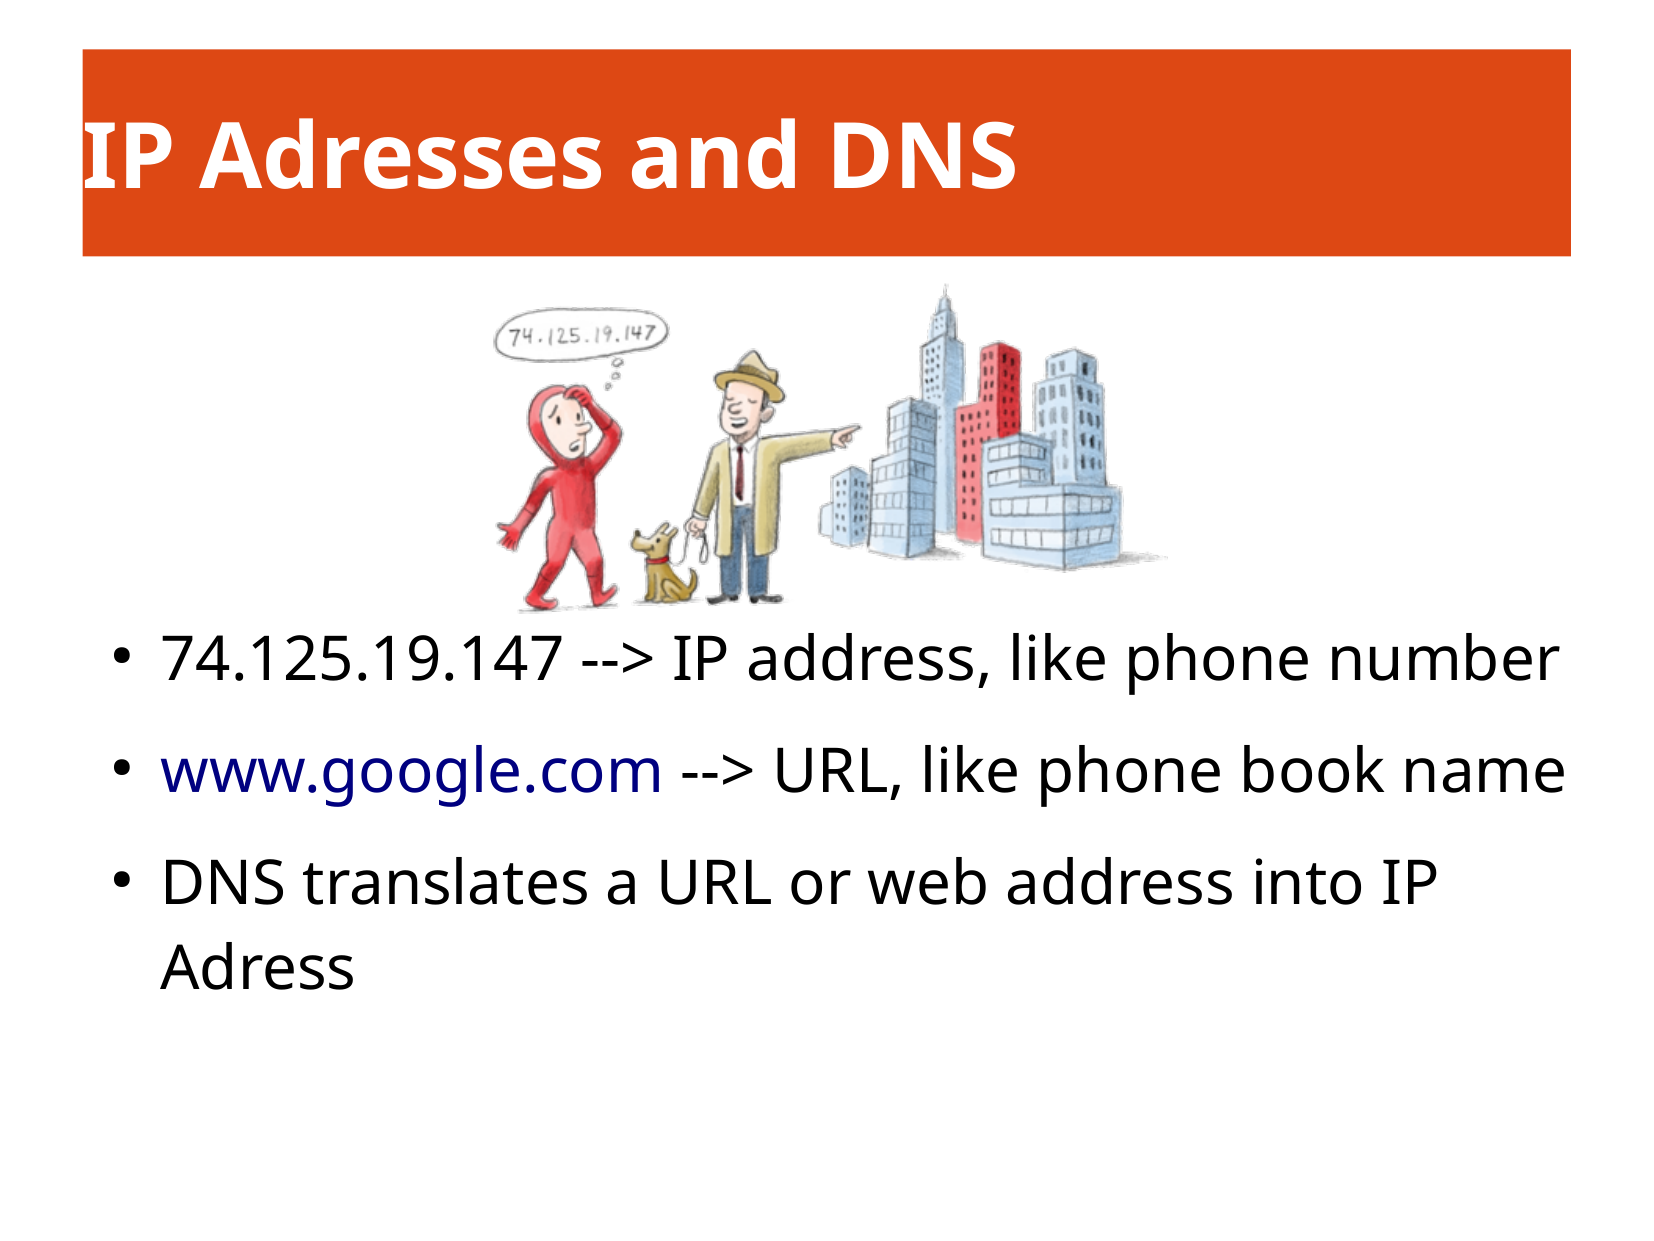

# IP Adresses and DNS
74.125.19.147 --> IP address, like phone number
www.google.com --> URL, like phone book name
DNS translates a URL or web address into IP Adress